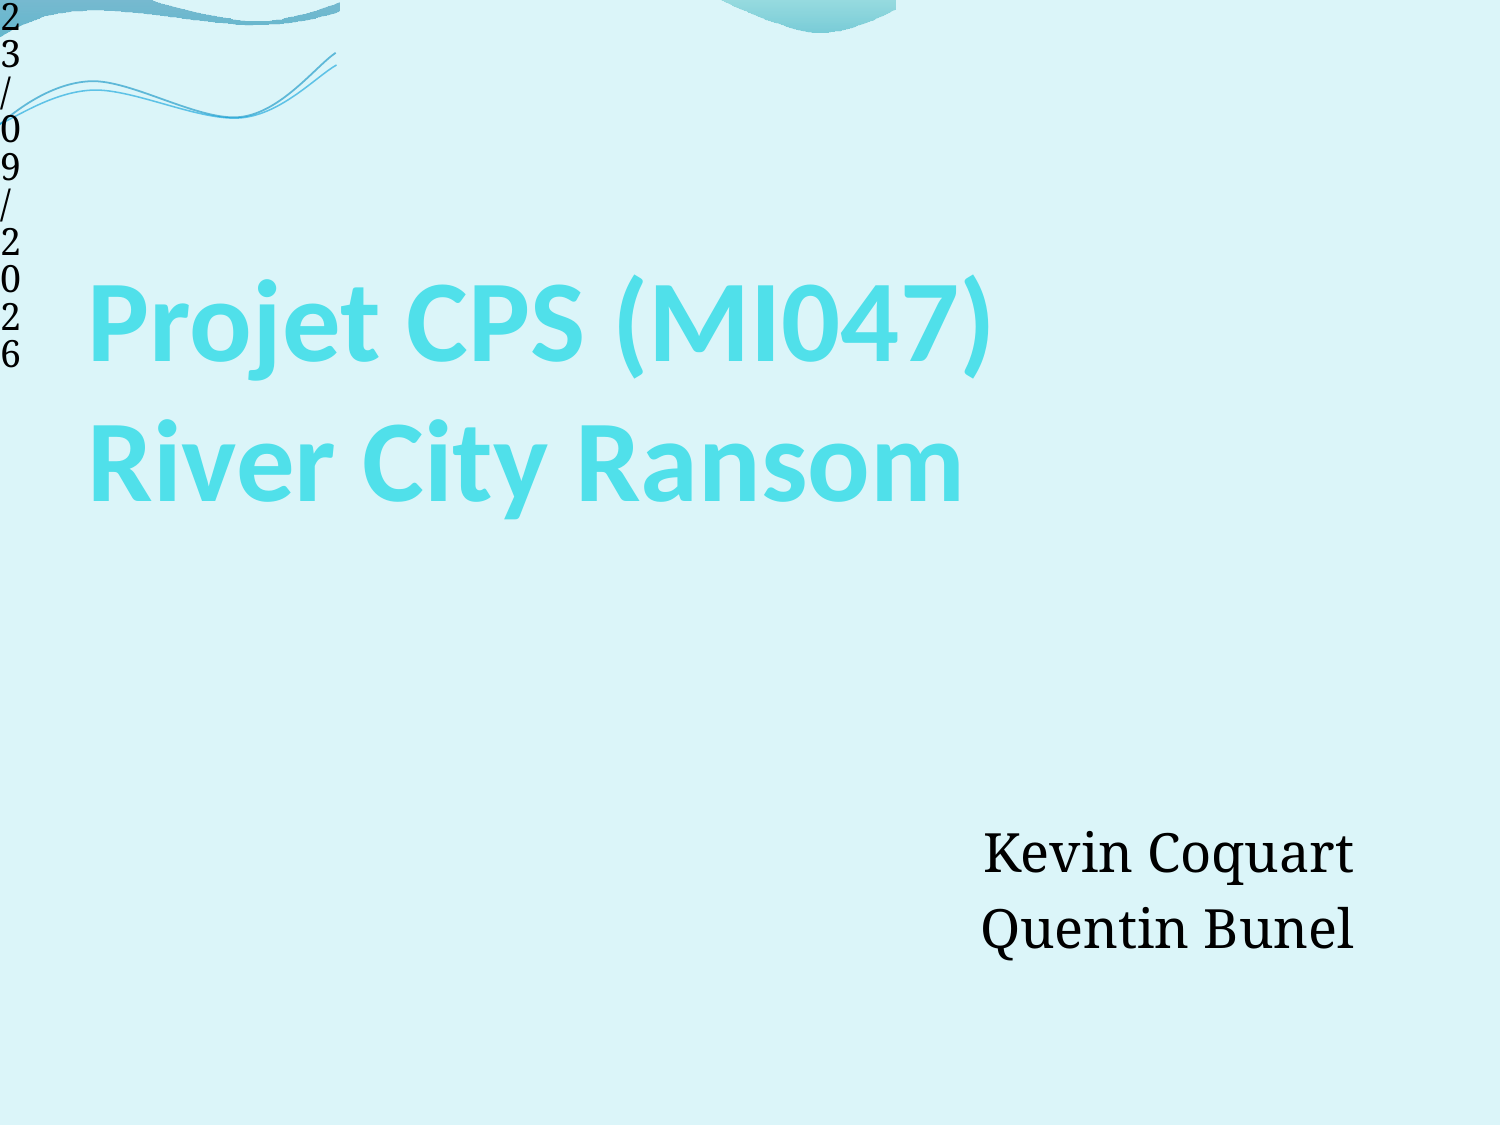

# Projet CPS (MI047) River City Ransom
Kevin Coquart
Quentin Bunel